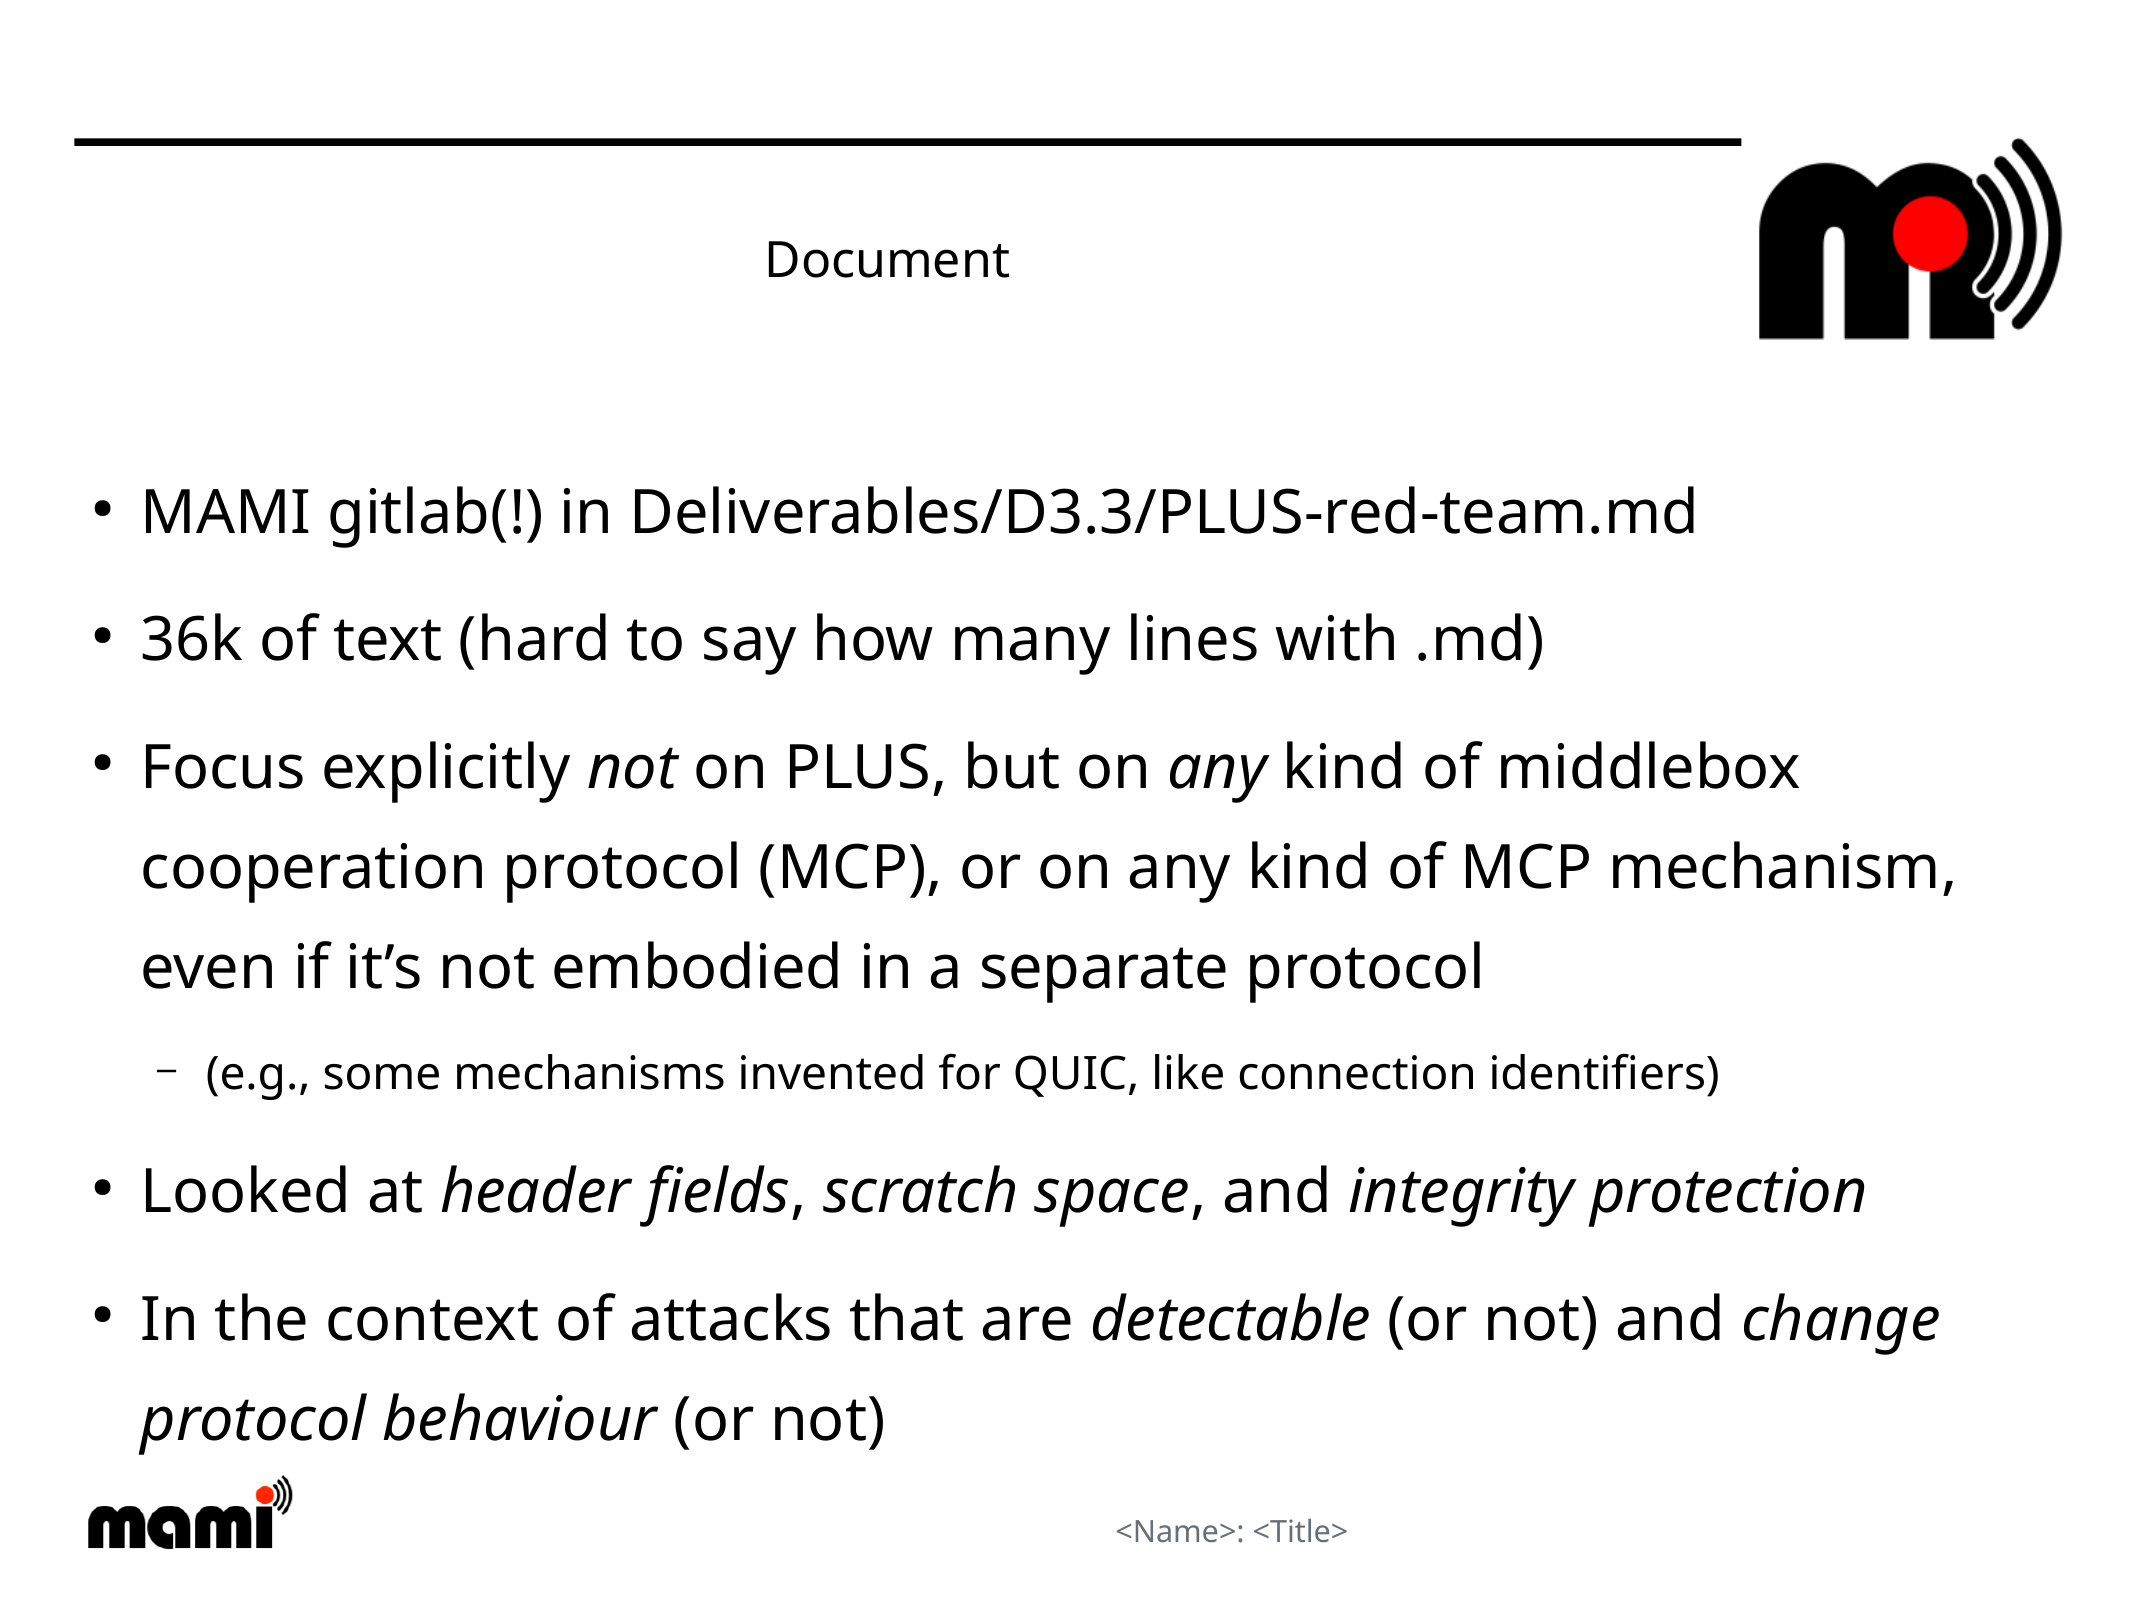

# Document
MAMI gitlab(!) in Deliverables/D3.3/PLUS-red-team.md
36k of text (hard to say how many lines with .md)
Focus explicitly not on PLUS, but on any kind of middlebox cooperation protocol (MCP), or on any kind of MCP mechanism, even if it’s not embodied in a separate protocol
(e.g., some mechanisms invented for QUIC, like connection identifiers)
Looked at header fields, scratch space, and integrity protection
In the context of attacks that are detectable (or not) and change protocol behaviour (or not)